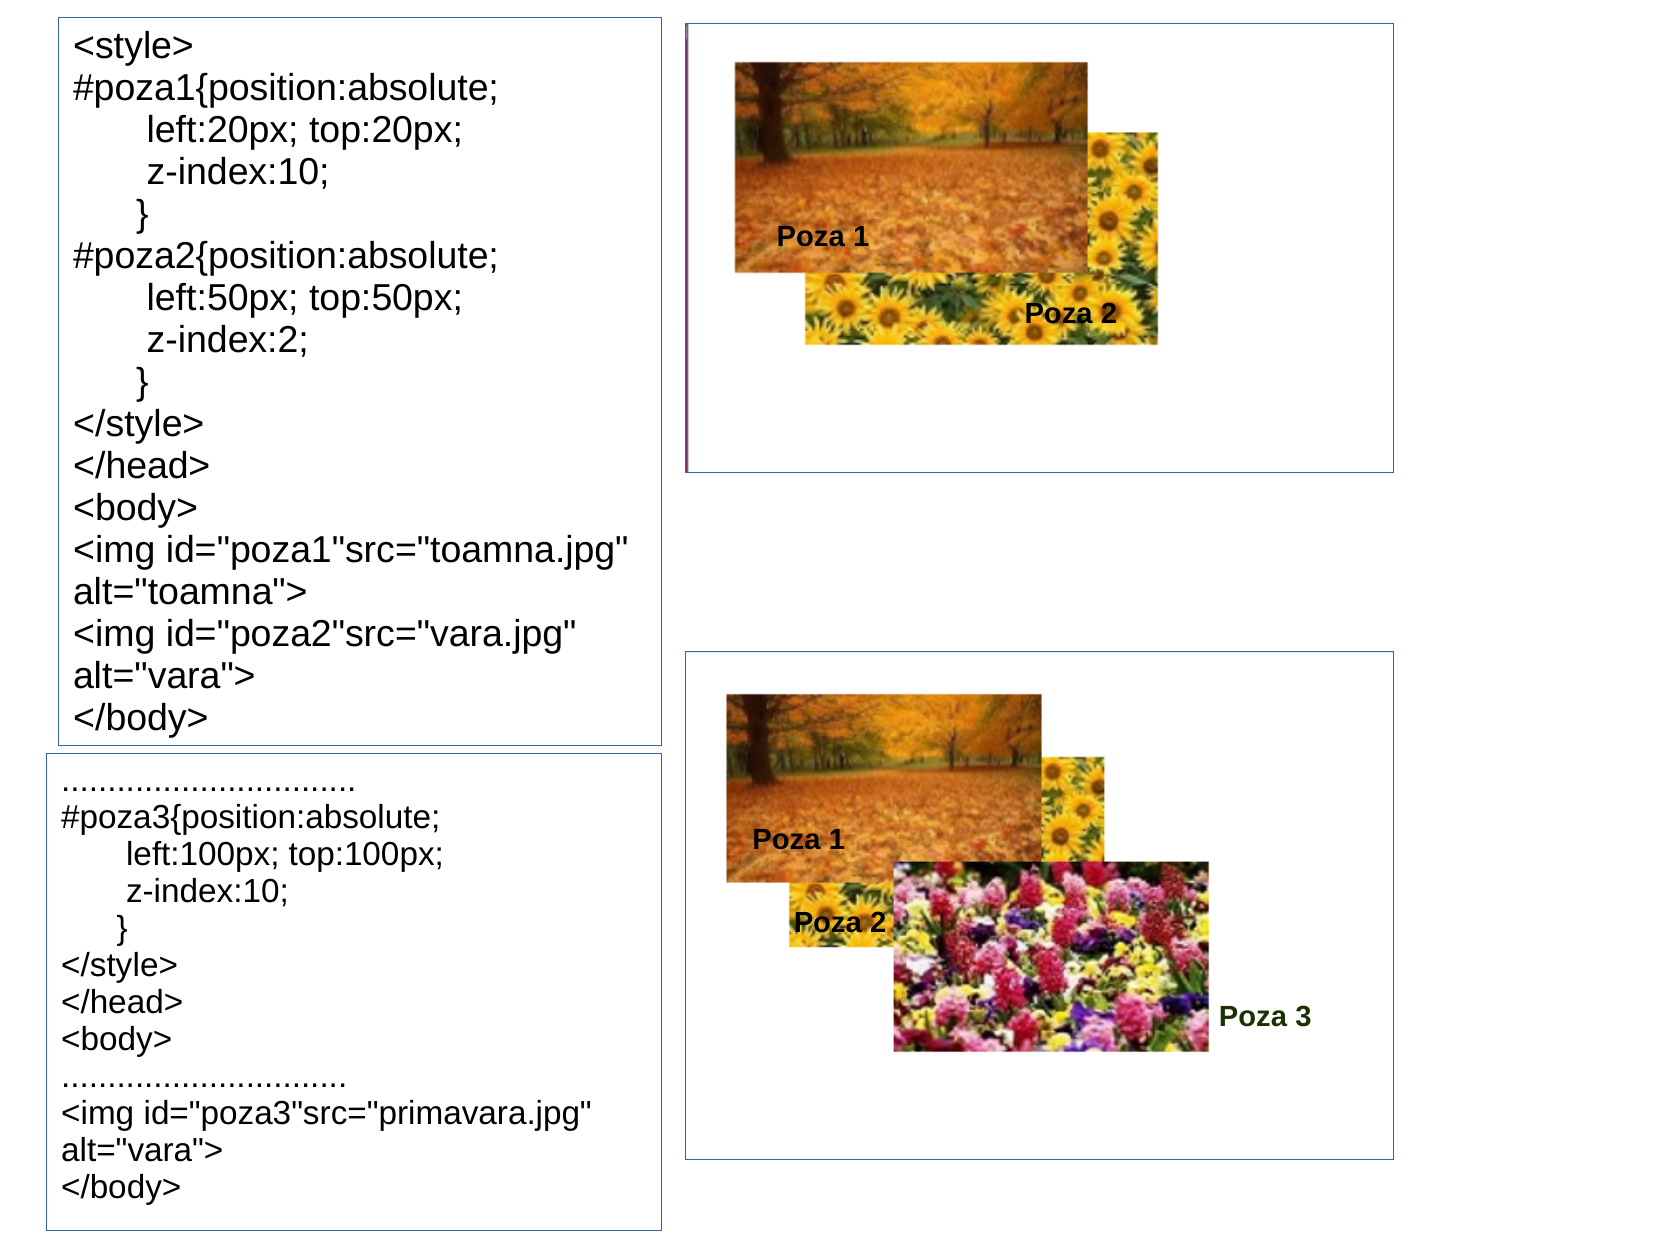

<style>
#poza1{position:absolute;
 left:20px; top:20px;
 z-index:10;
 }
#poza2{position:absolute;
 left:50px; top:50px;
 z-index:2;
 }
</style>
</head>
<body>
<img id="poza1"src="toamna.jpg" alt="toamna">
<img id="poza2"src="vara.jpg" alt="vara">
</body>
Poza 1
Poza 2
................................
#poza3{position:absolute;
 left:100px; top:100px;
 z-index:10;
 }
</style>
</head>
<body>
...............................
<img id="poza3"src="primavara.jpg" alt="vara">
</body>
Poza 1
Poza 2
Poza 3